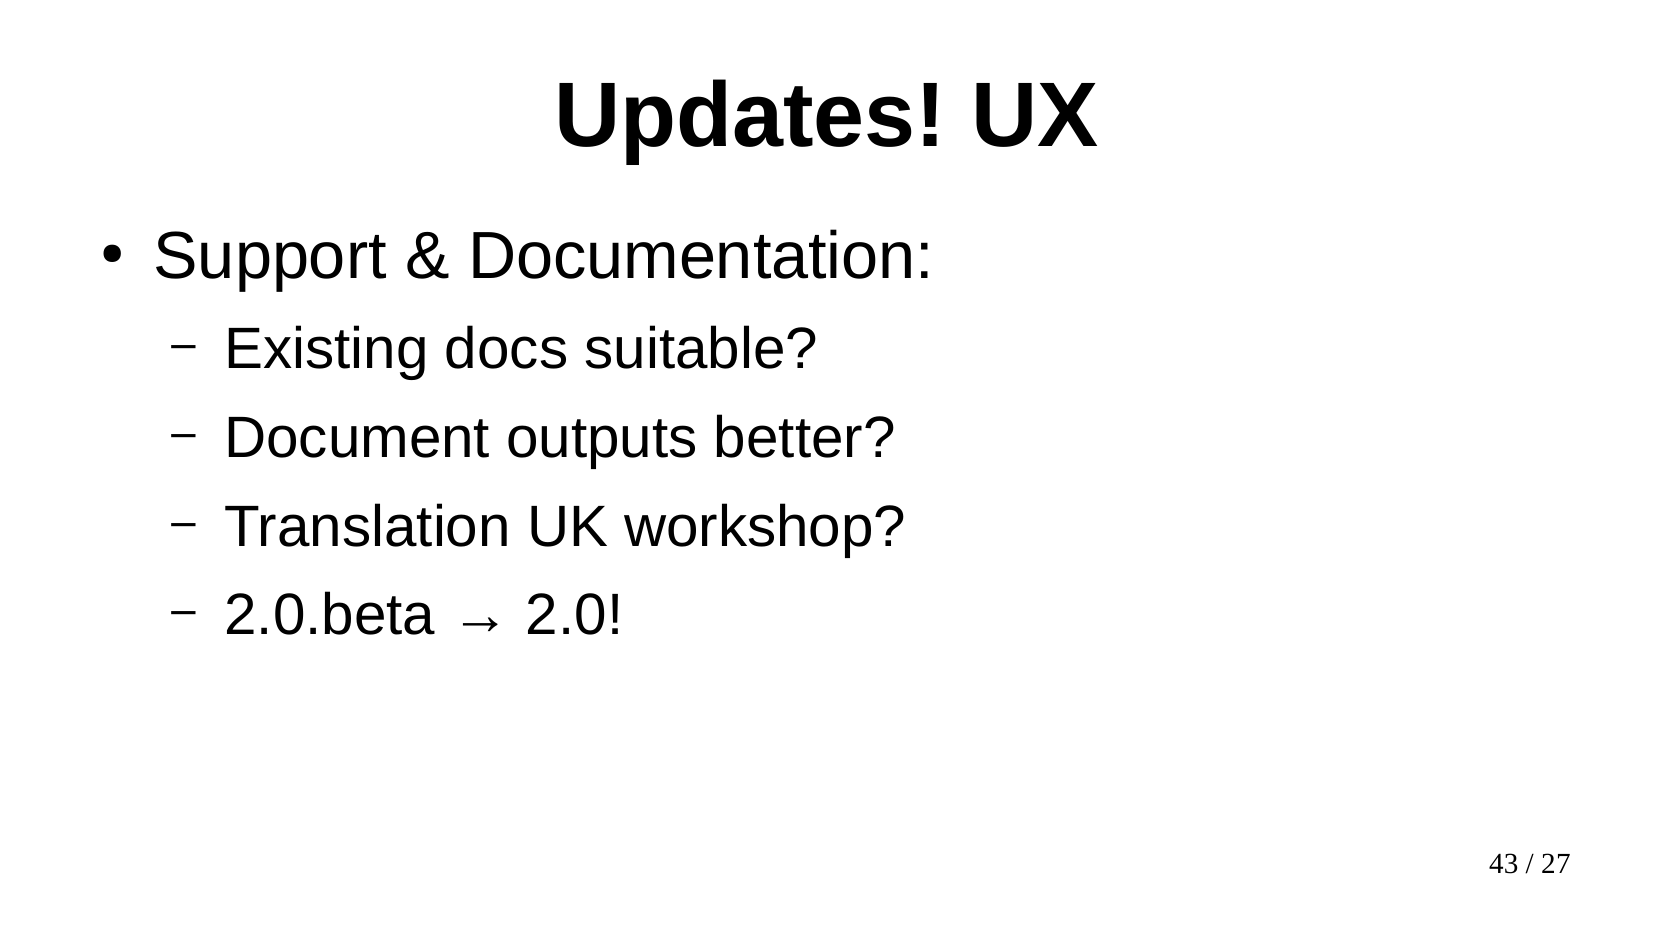

# Updates! UX
Support & Documentation:
Existing docs suitable?
Document outputs better?
Translation UK workshop?
2.0.beta → 2.0!
43